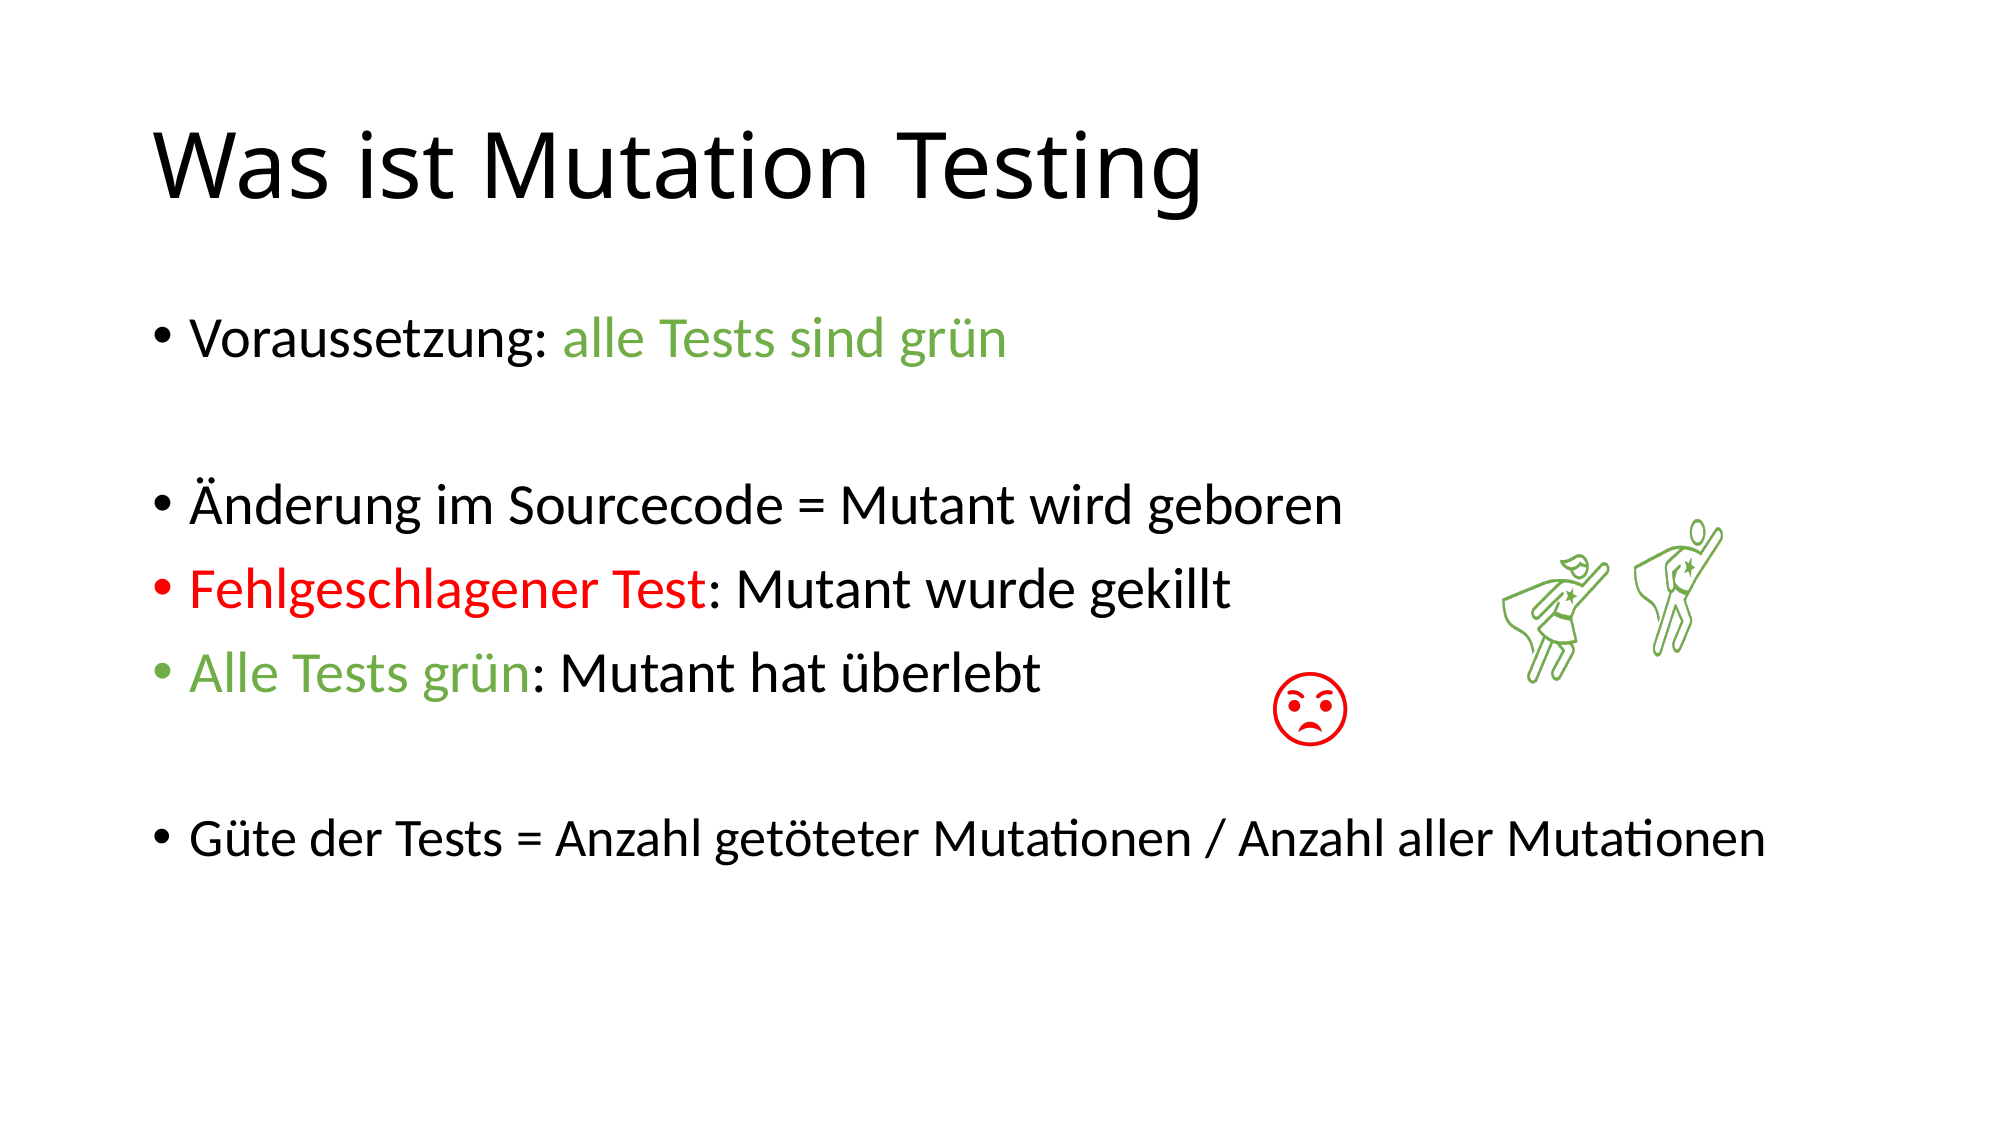

# Was ist Mutation Testing
Voraussetzung: alle Tests sind grün
Änderung im Sourcecode = Mutant wird geboren
Fehlgeschlagener Test: Mutant wurde gekillt
Alle Tests grün: Mutant hat überlebt
Güte der Tests = Anzahl getöteter Mutationen / Anzahl aller Mutationen